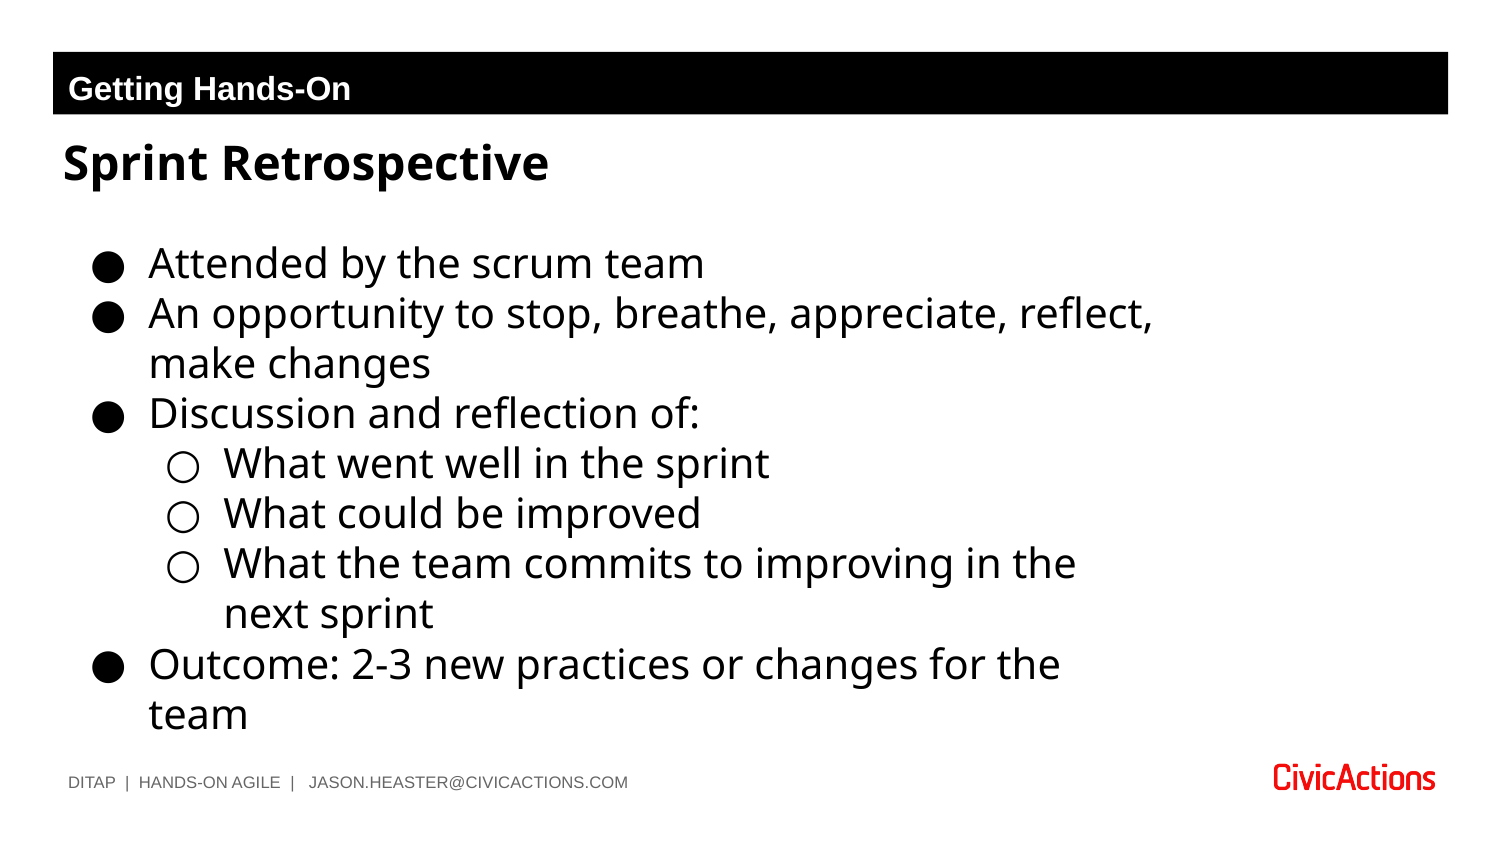

# Getting Hands-On
Sprint Retrospective
Attended by the scrum team
An opportunity to stop, breathe, appreciate, reflect, make changes
Discussion and reflection of:
What went well in the sprint
What could be improved
What the team commits to improving in the next sprint
Outcome: 2-3 new practices or changes for the team